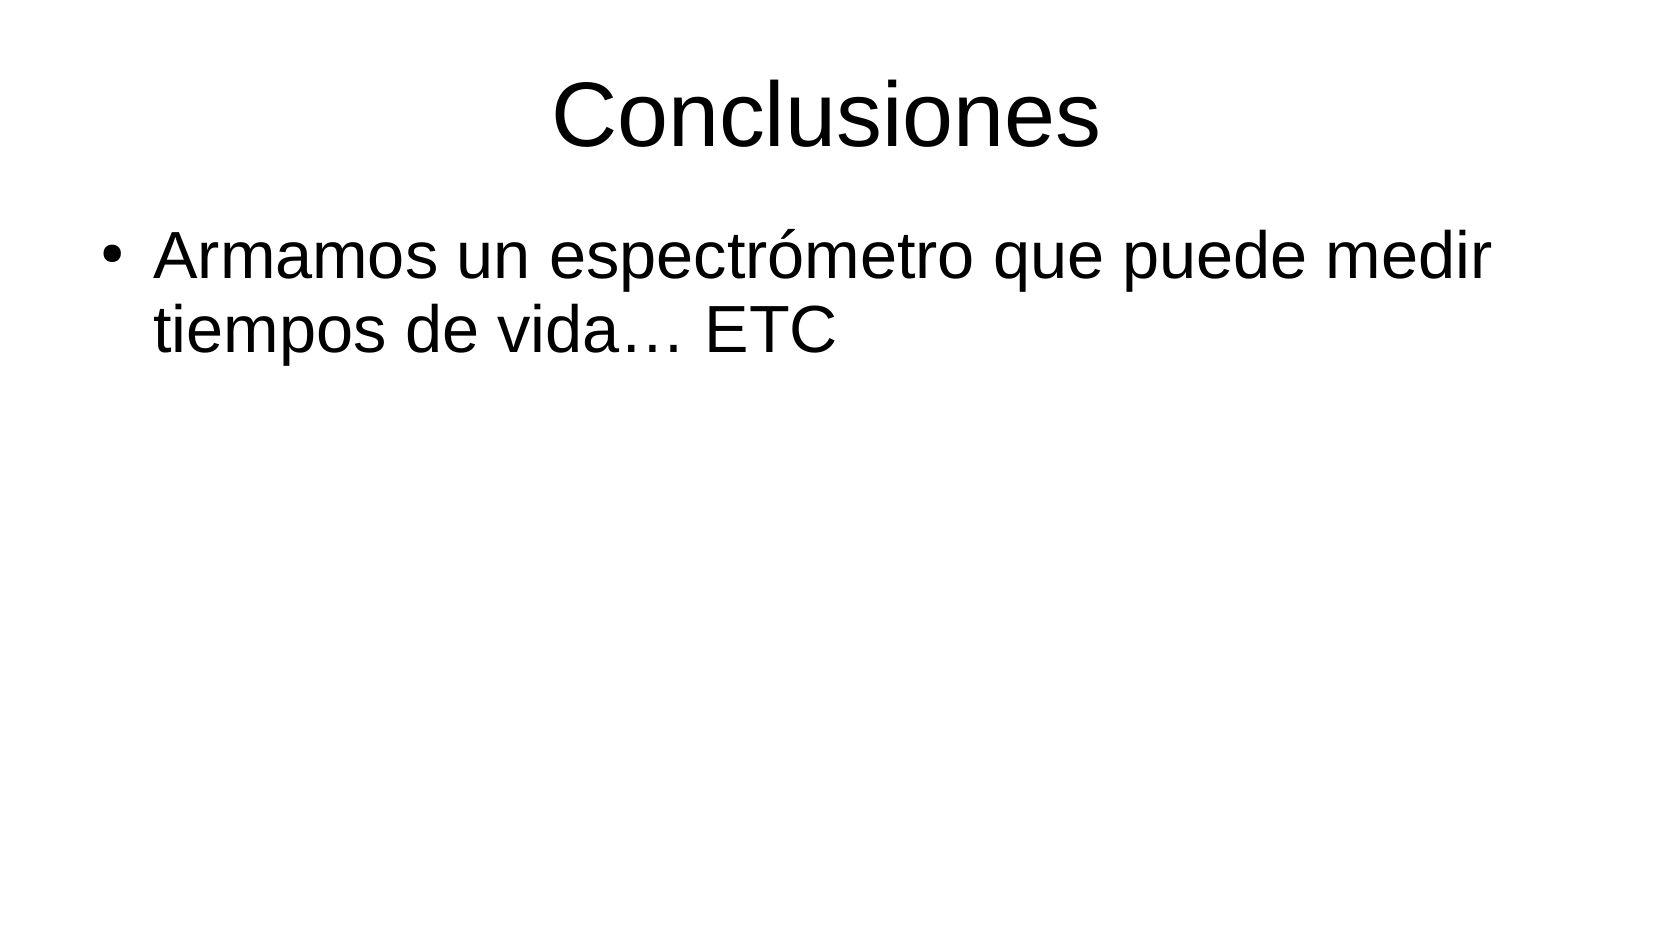

# Conclusiones
Armamos un espectrómetro que puede medir tiempos de vida… ETC